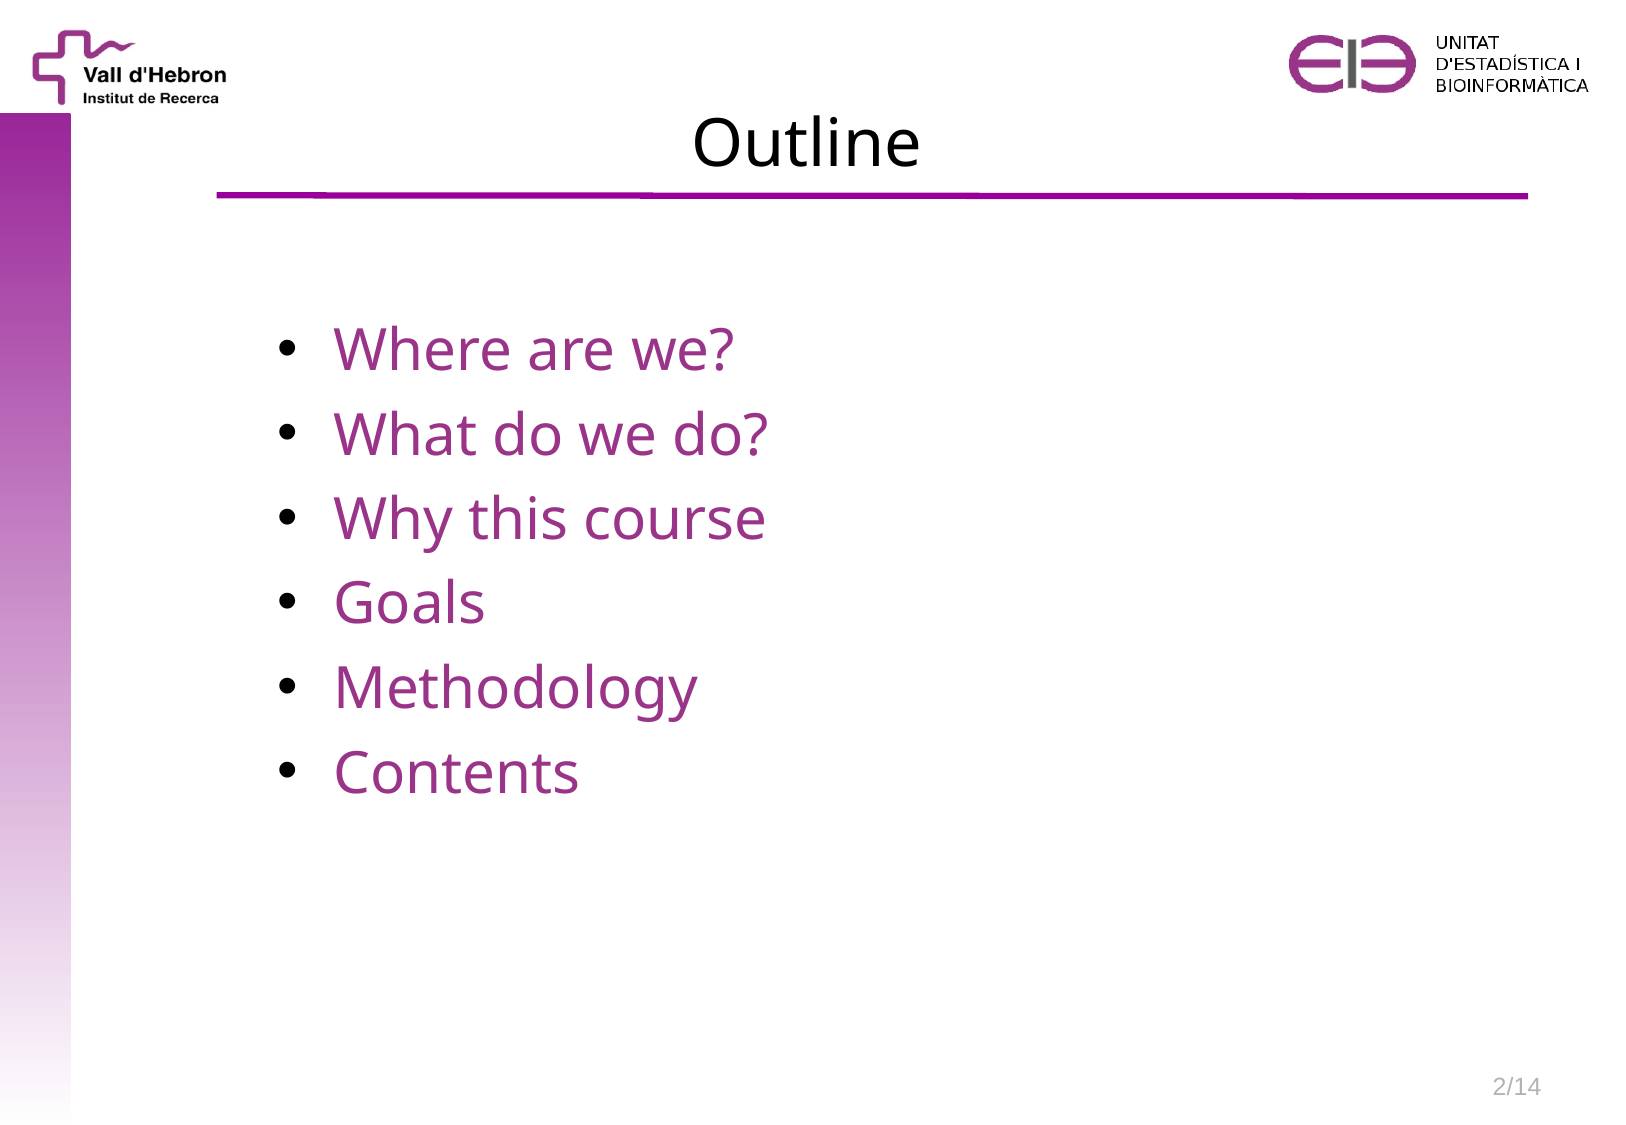

# Outline
Where are we?
What do we do?
Why this course
Goals
Methodology
Contents